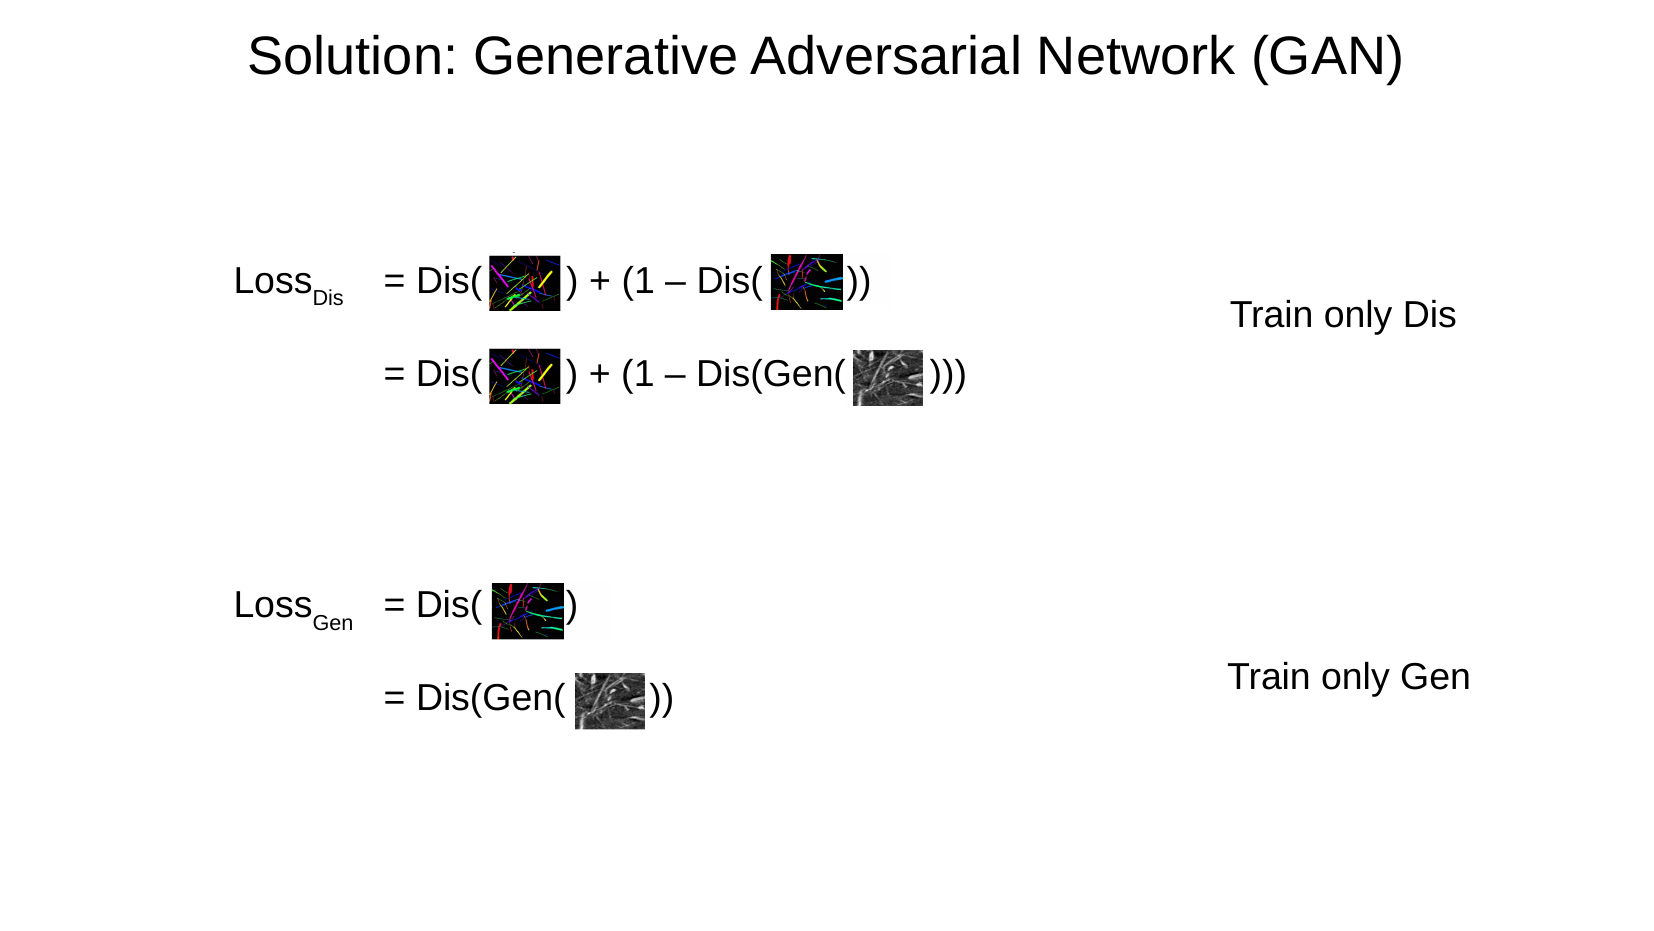

Solution: Generative Adversarial Network (GAN)
LossDis 	= Dis( ) + (1 – Dis( ))
 	= Dis( ) + (1 – Dis(Gen( )))
Train only Dis
LossGen 	= Dis( )
		= Dis(Gen( ))
Train only Gen